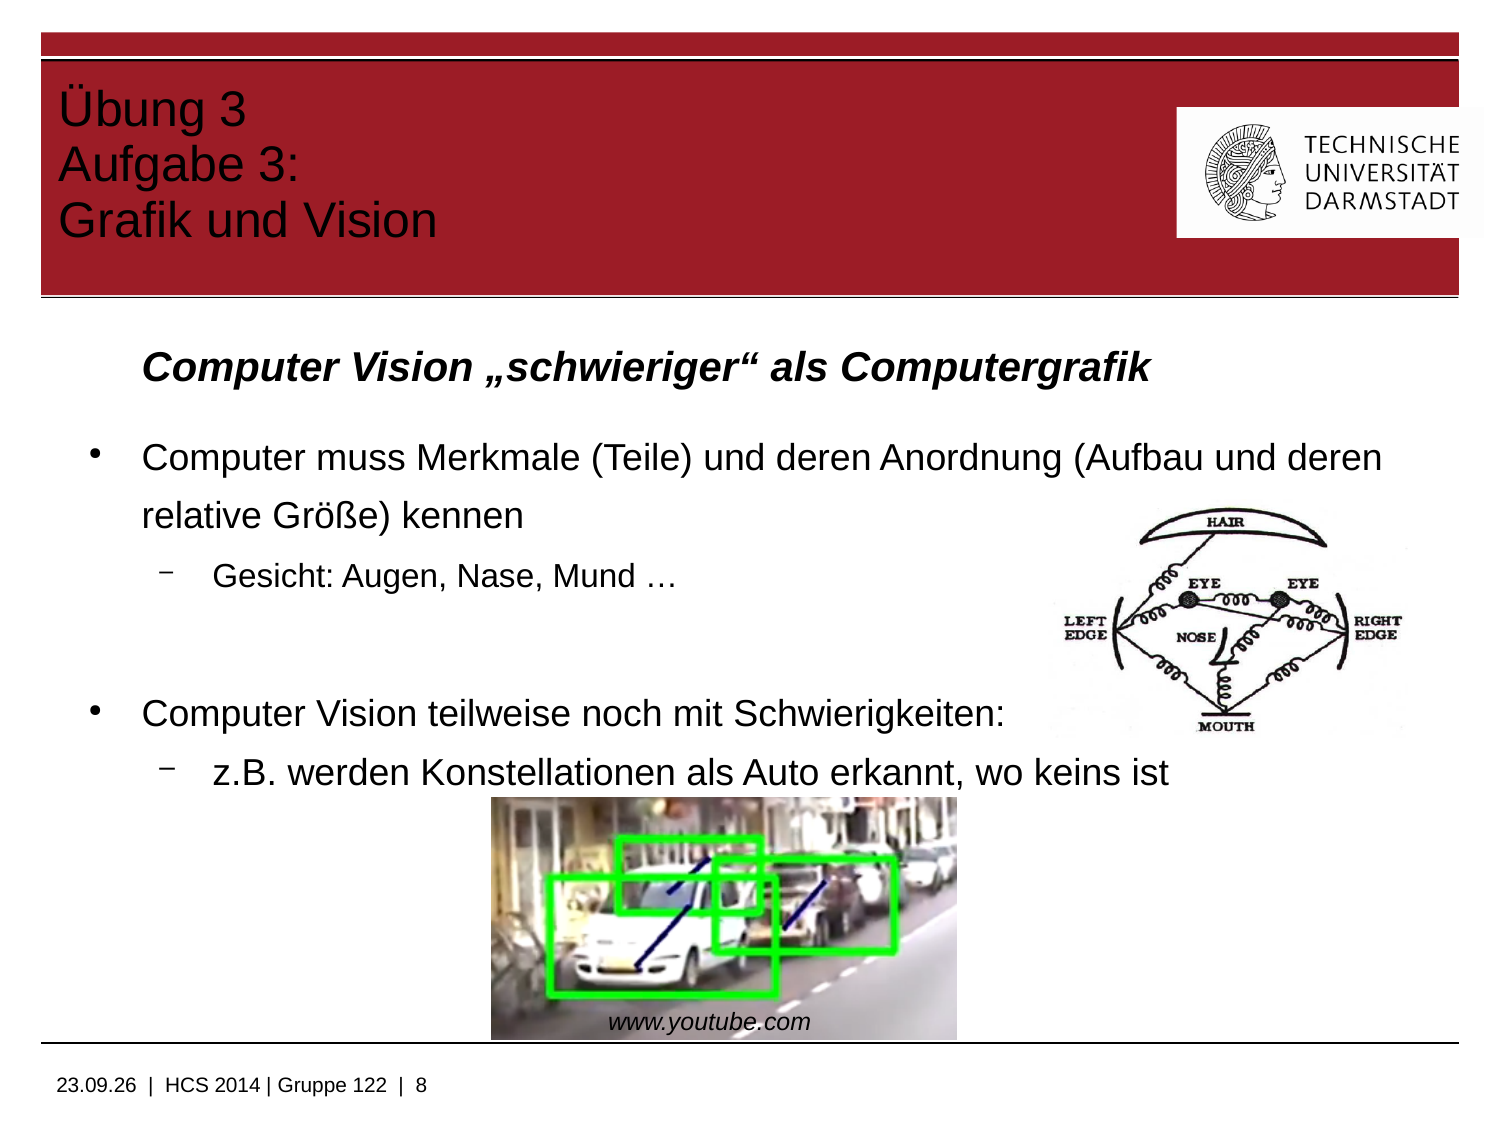

Übung 3
Aufgabe 3:
Grafik und Vision
# Computer Vision „schwieriger“ als Computergrafik
Computer muss Merkmale (Teile) und deren Anordnung (Aufbau und deren relative Größe) kennen
Gesicht: Augen, Nase, Mund …
Computer Vision teilweise noch mit Schwierigkeiten:
z.B. werden Konstellationen als Auto erkannt, wo keins ist
www.youtube.com